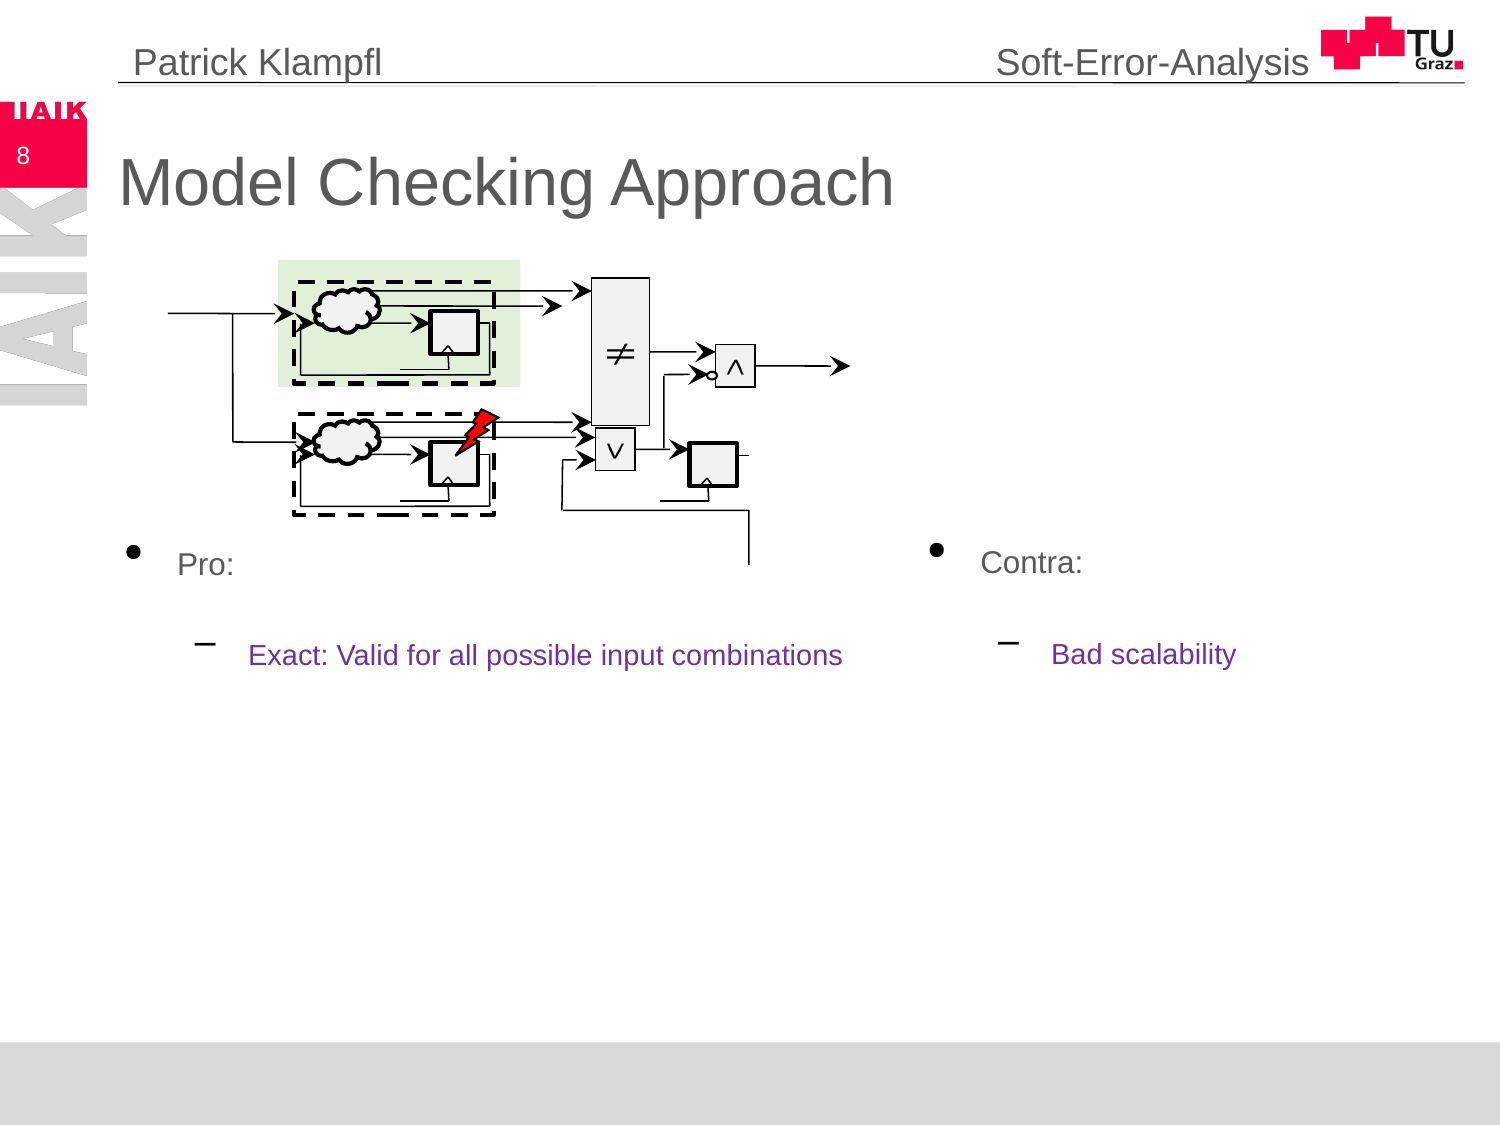

# Model Checking Approach
Contra:
Bad scalability
Pro:
Exact: Valid for all possible input combinations